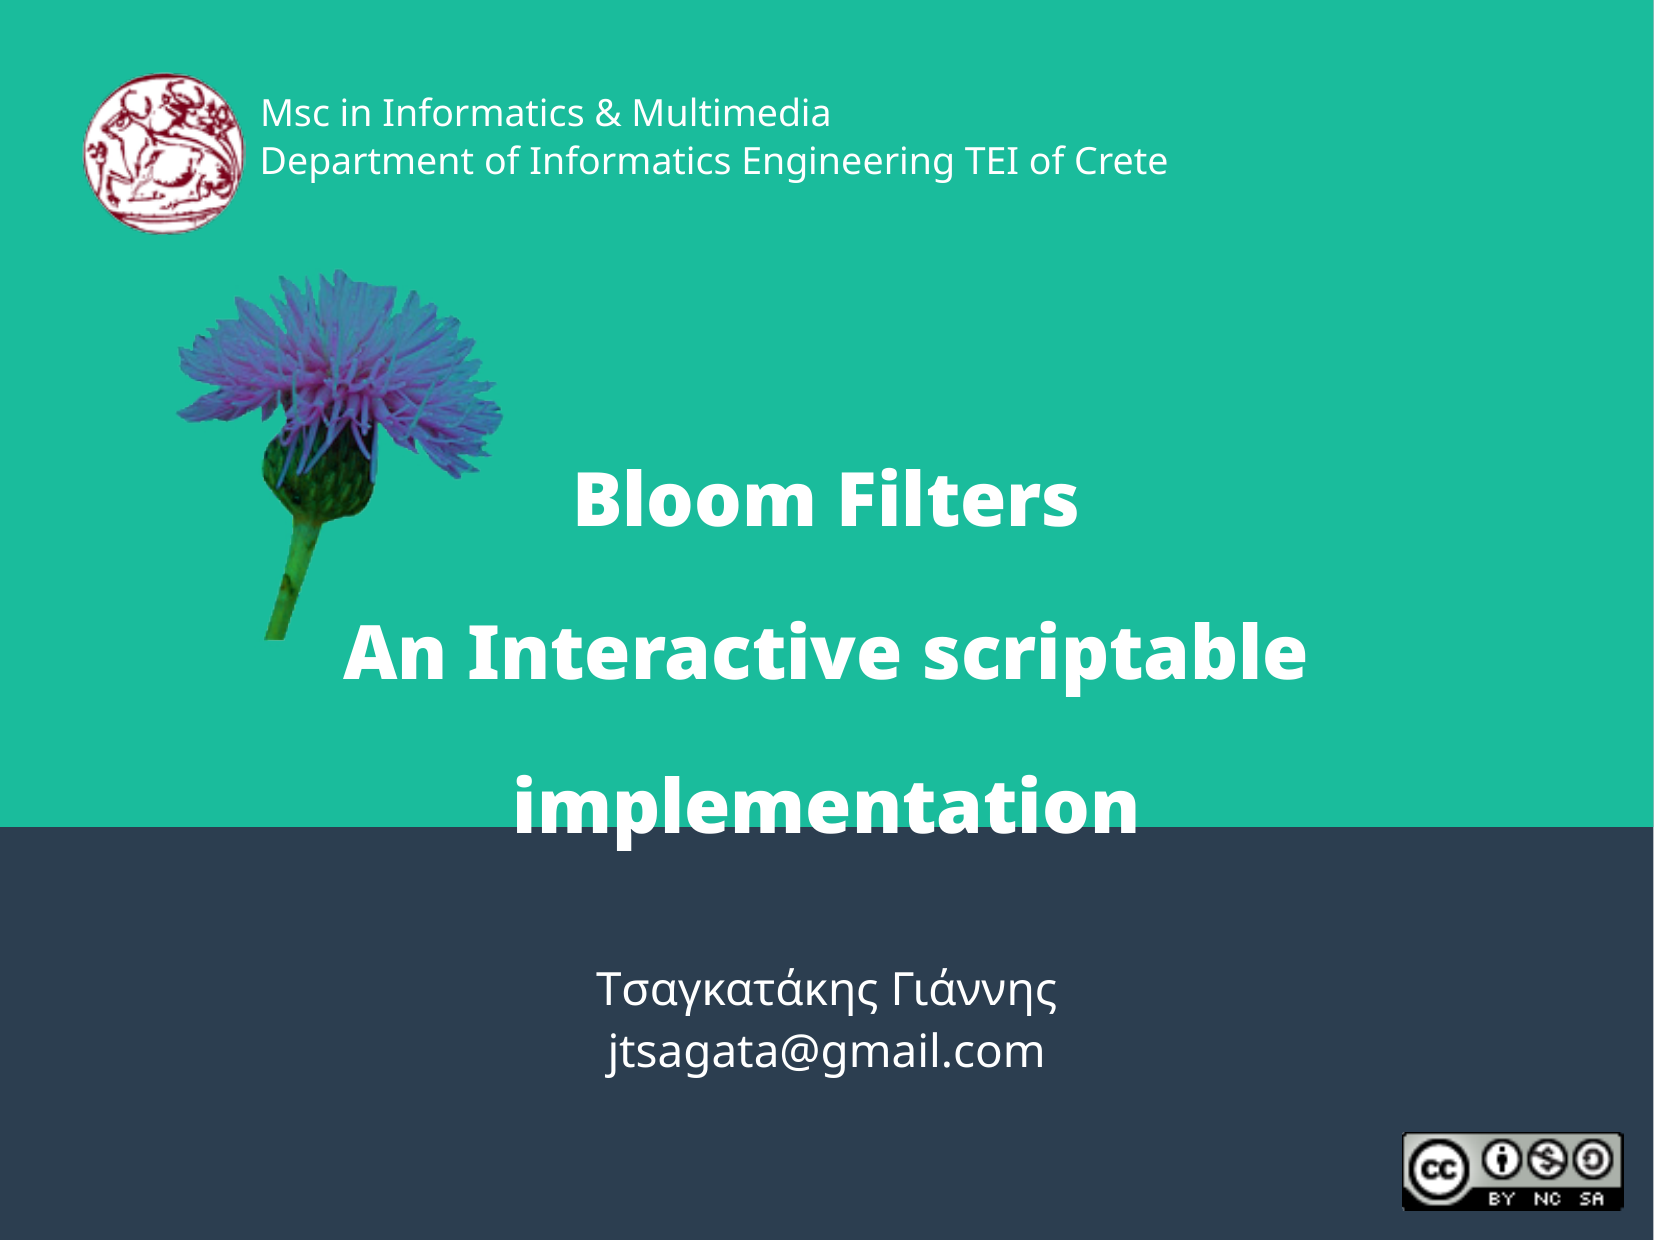

Msc in Informatics & Multimedia
Department of Informatics Engineering TEI of Crete
# Bloom Filters An Interactive scriptable implementation
Tσαγκατάκης Γιάννης
jtsagata@gmail.com